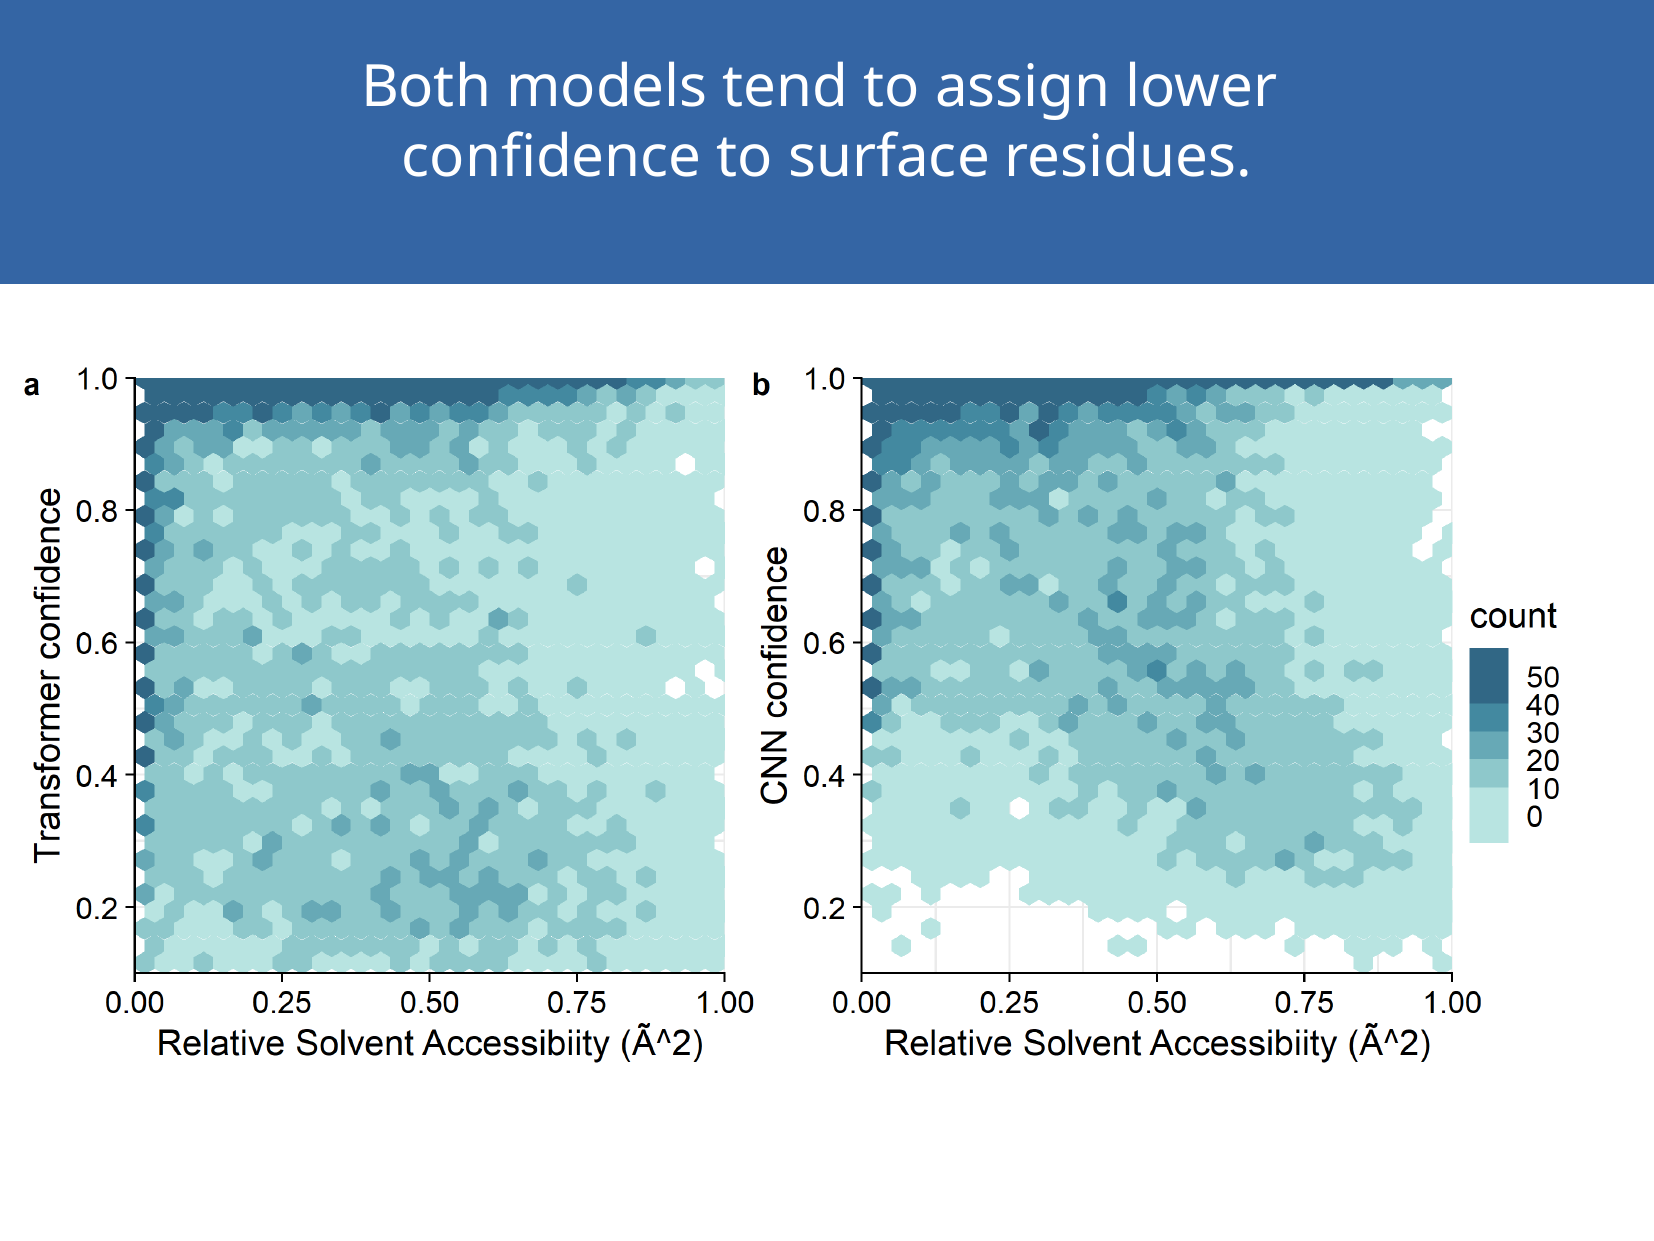

Both models tend to assign lower
confidence to surface residues.